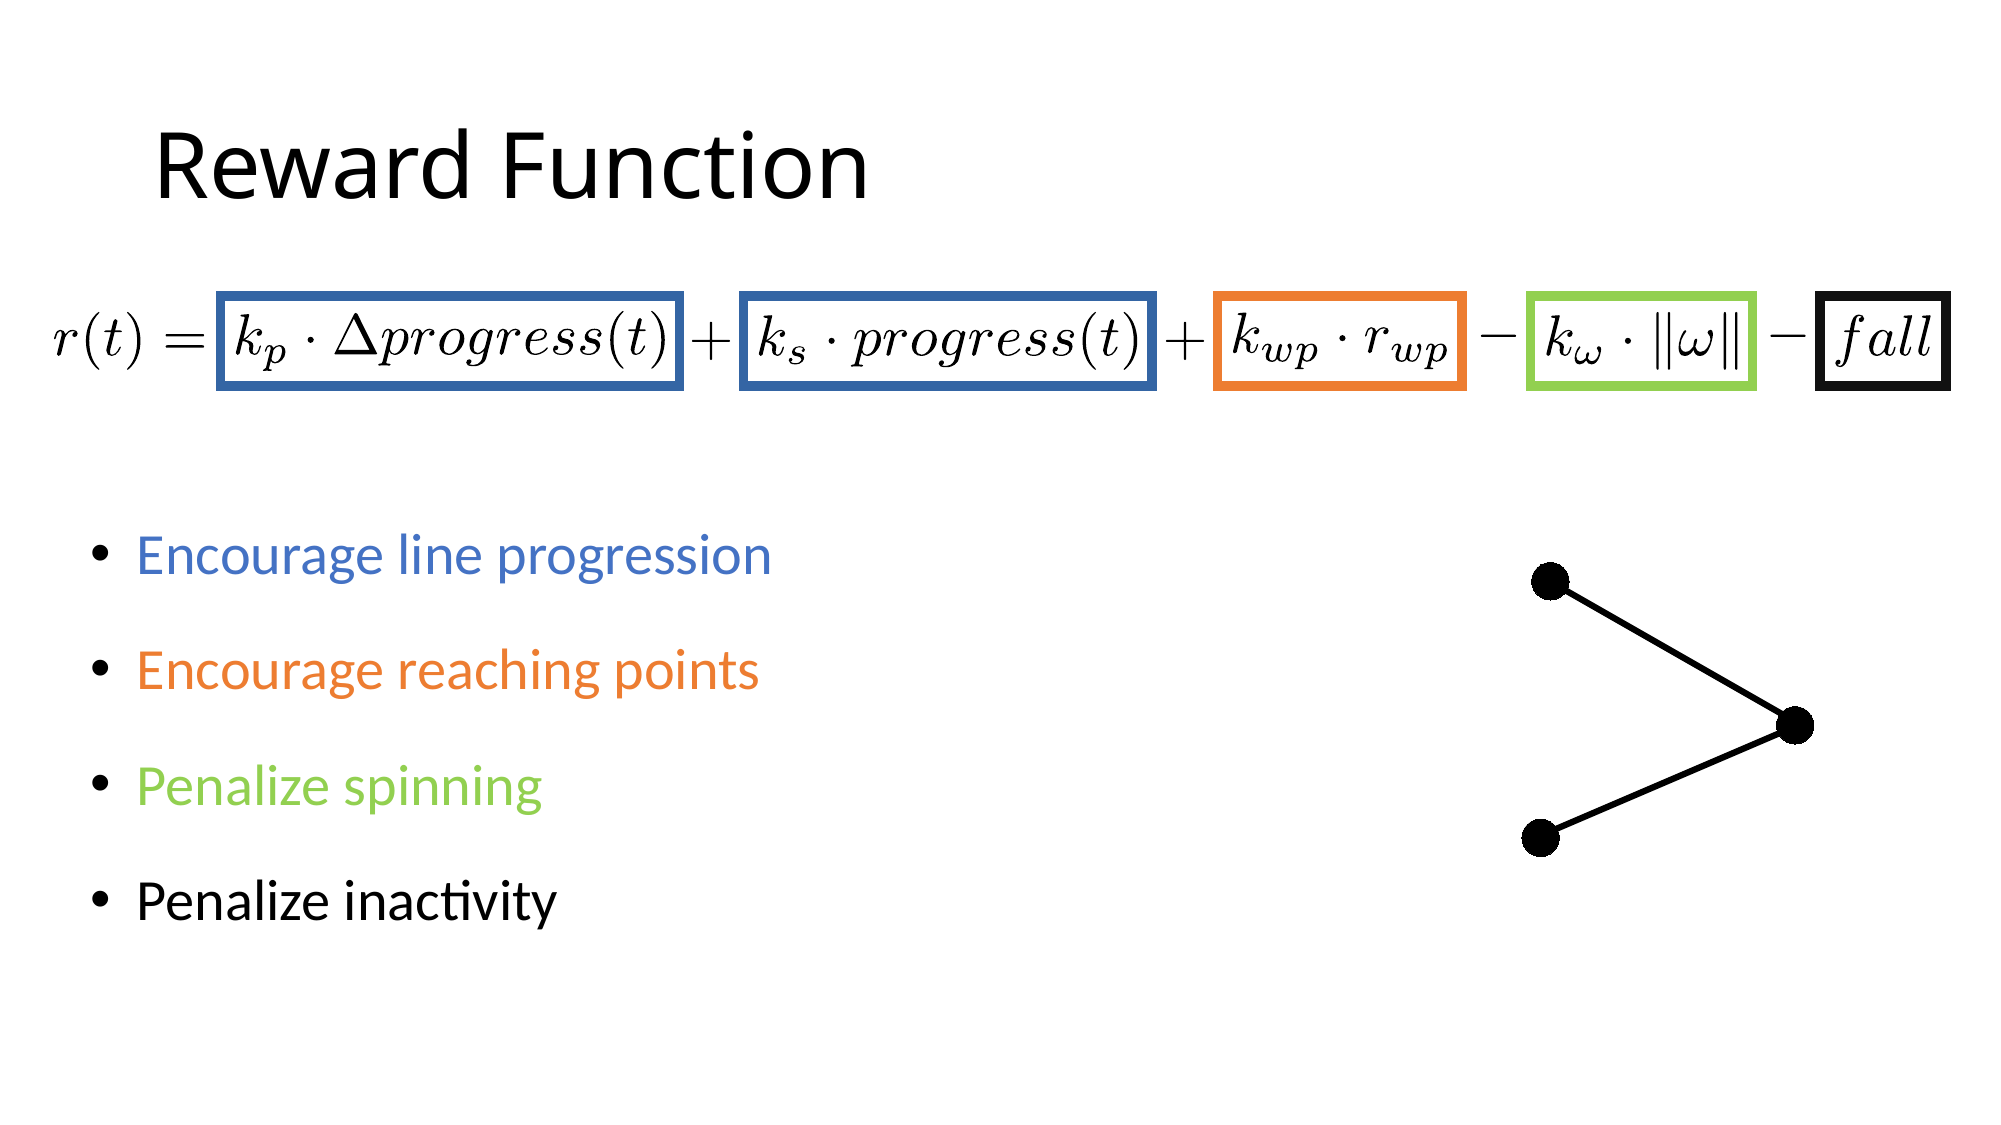

# Reward Function
Encourage line progression
Encourage reaching points
Penalize spinning
Penalize inactivity